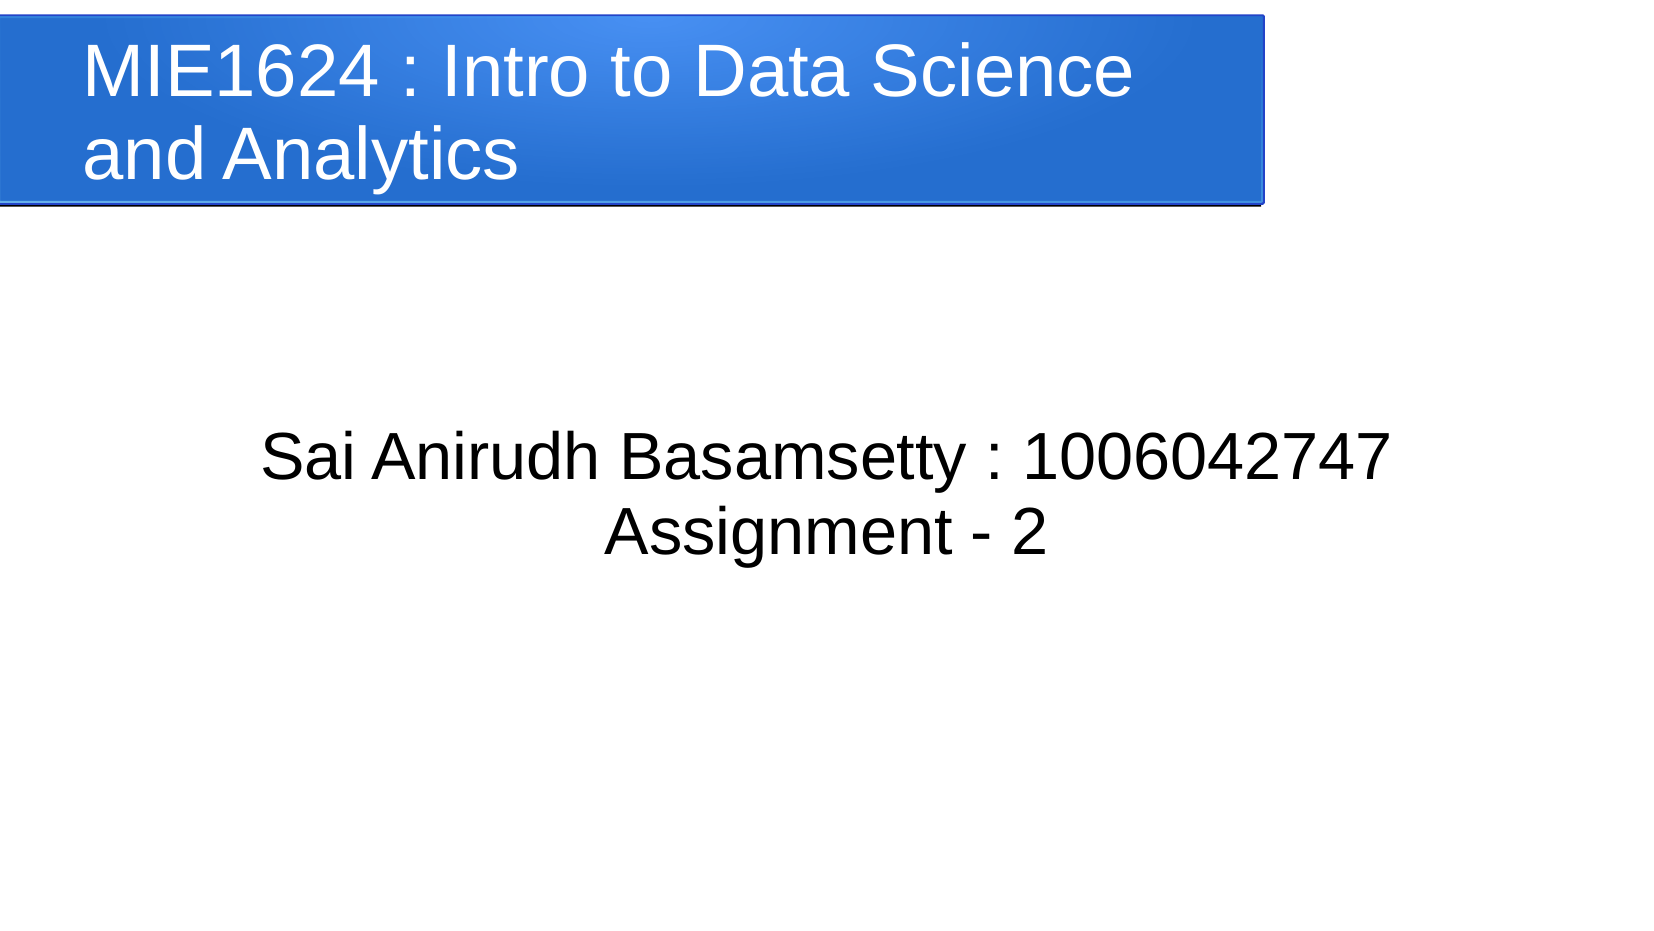

# MIE1624 : Intro to Data Science and Analytics
Sai Anirudh Basamsetty : 1006042747
Assignment - 2